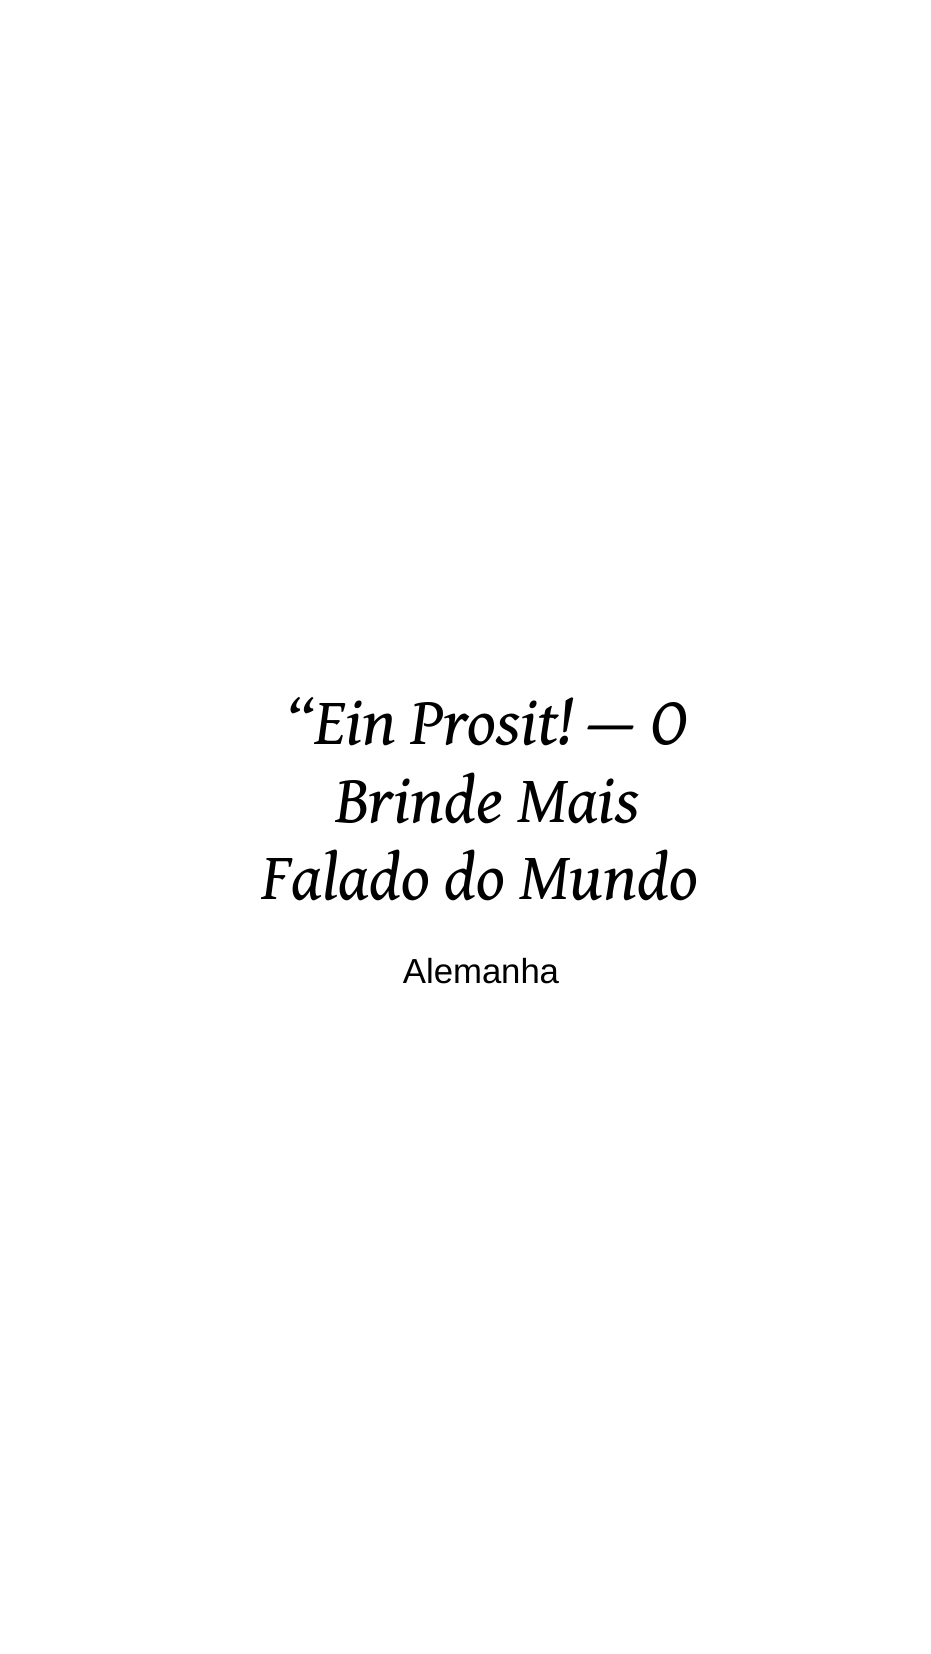

“Ein Prosit! — O Brinde Mais Falado do Mundo
Alemanha